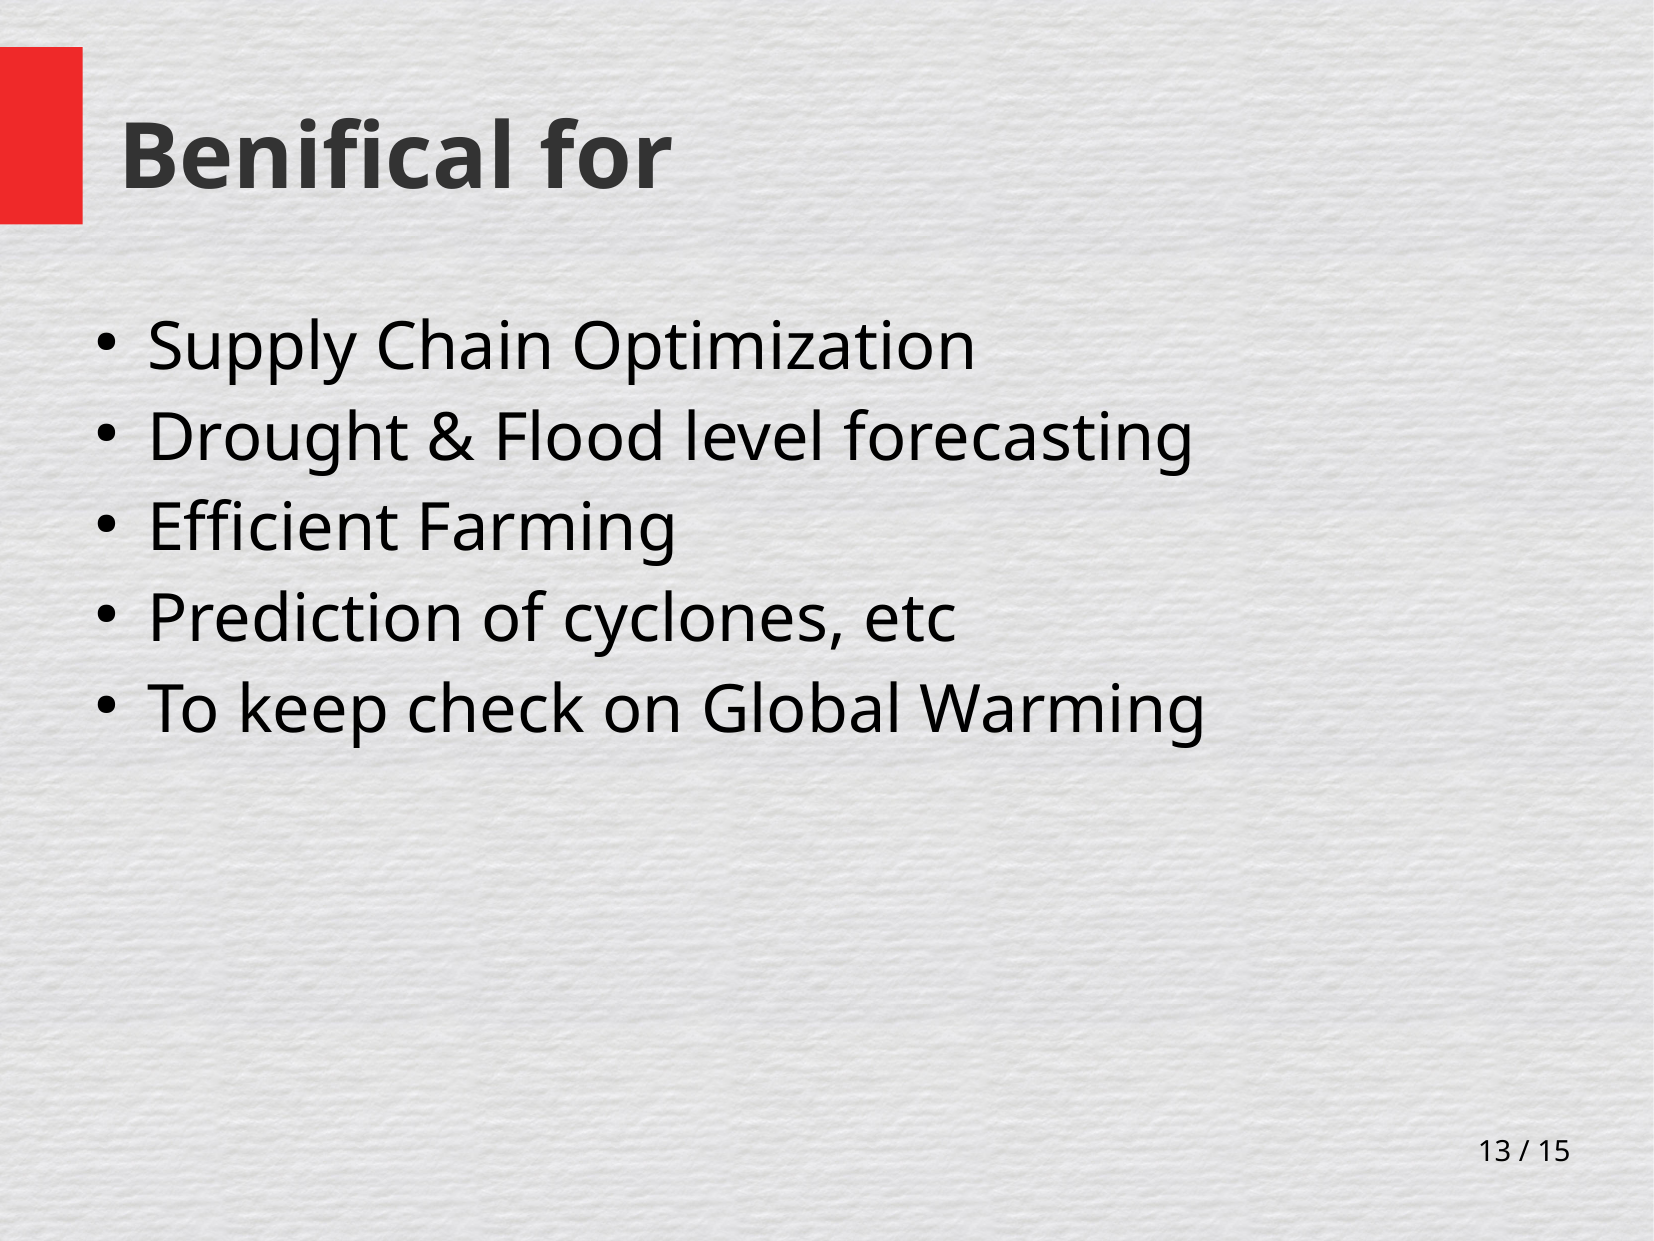

# Benifical for
 Supply Chain Optimization
 Drought & Flood level forecasting
 Efficient Farming
 Prediction of cyclones, etc
 To keep check on Global Warming
13